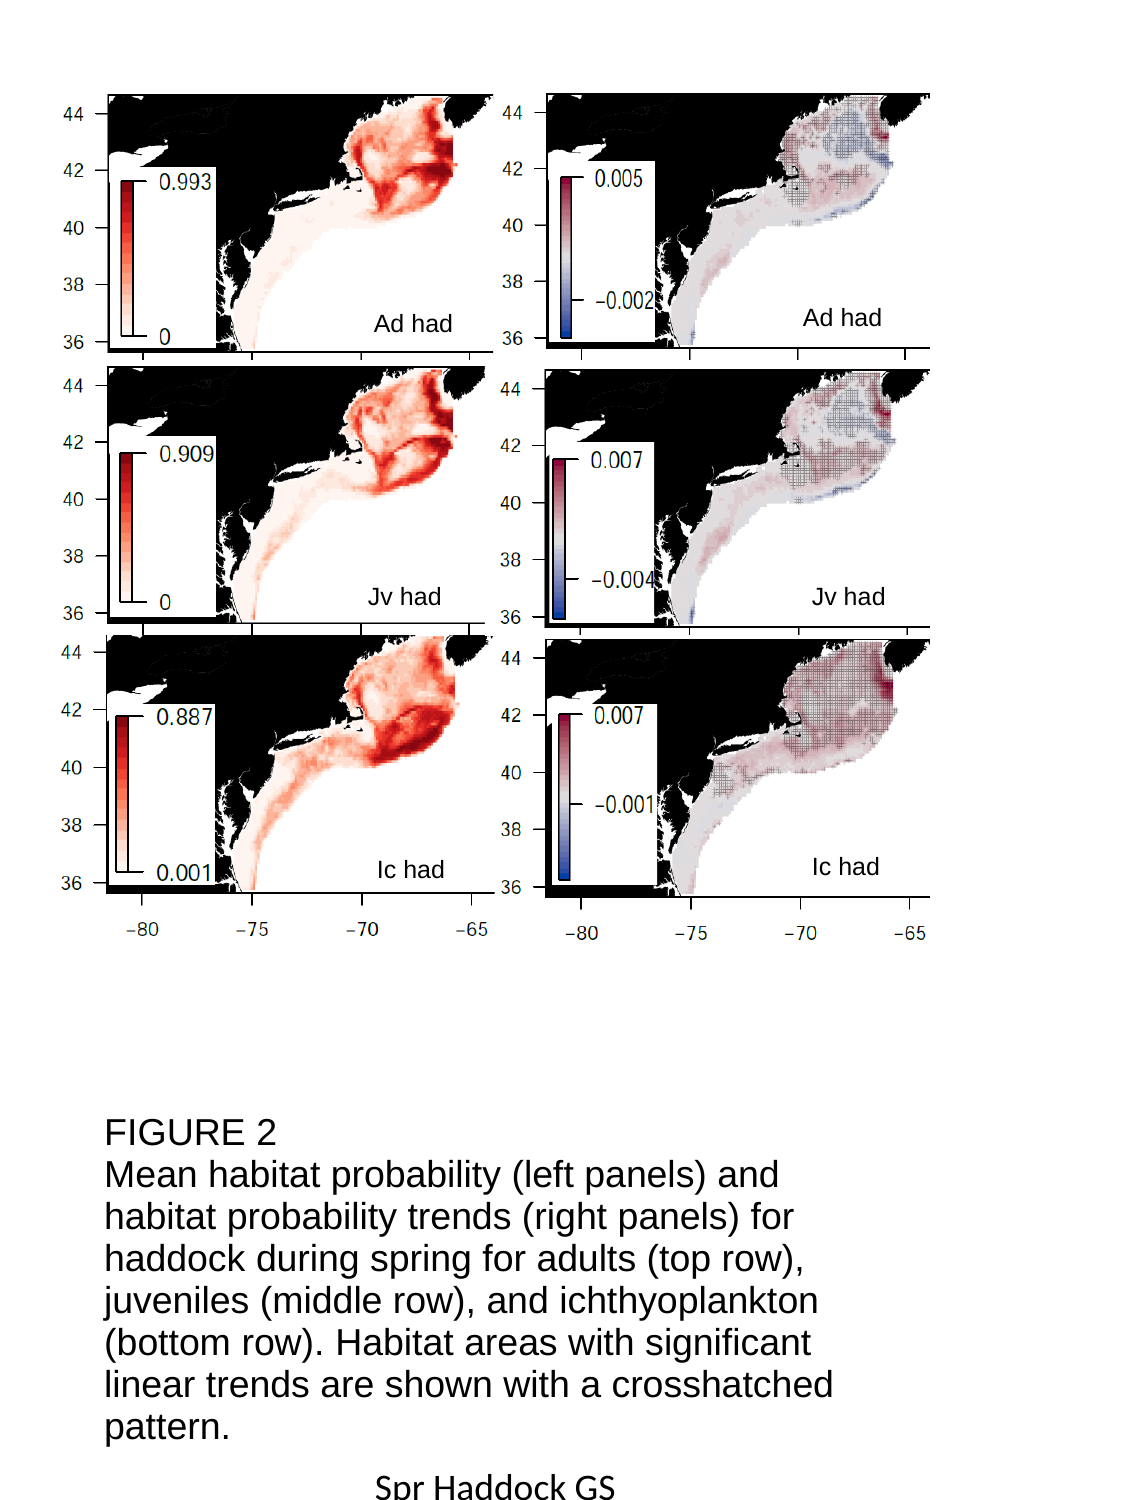

Ad had
Ad had
Jv had
Jv had
Ic had
Ic had
FIGURE 2
Mean habitat probability (left panels) and habitat probability trends (right panels) for haddock during spring for adults (top row), juveniles (middle row), and ichthyoplankton (bottom row). Habitat areas with significant linear trends are shown with a crosshatched pattern.
Spr Haddock GS